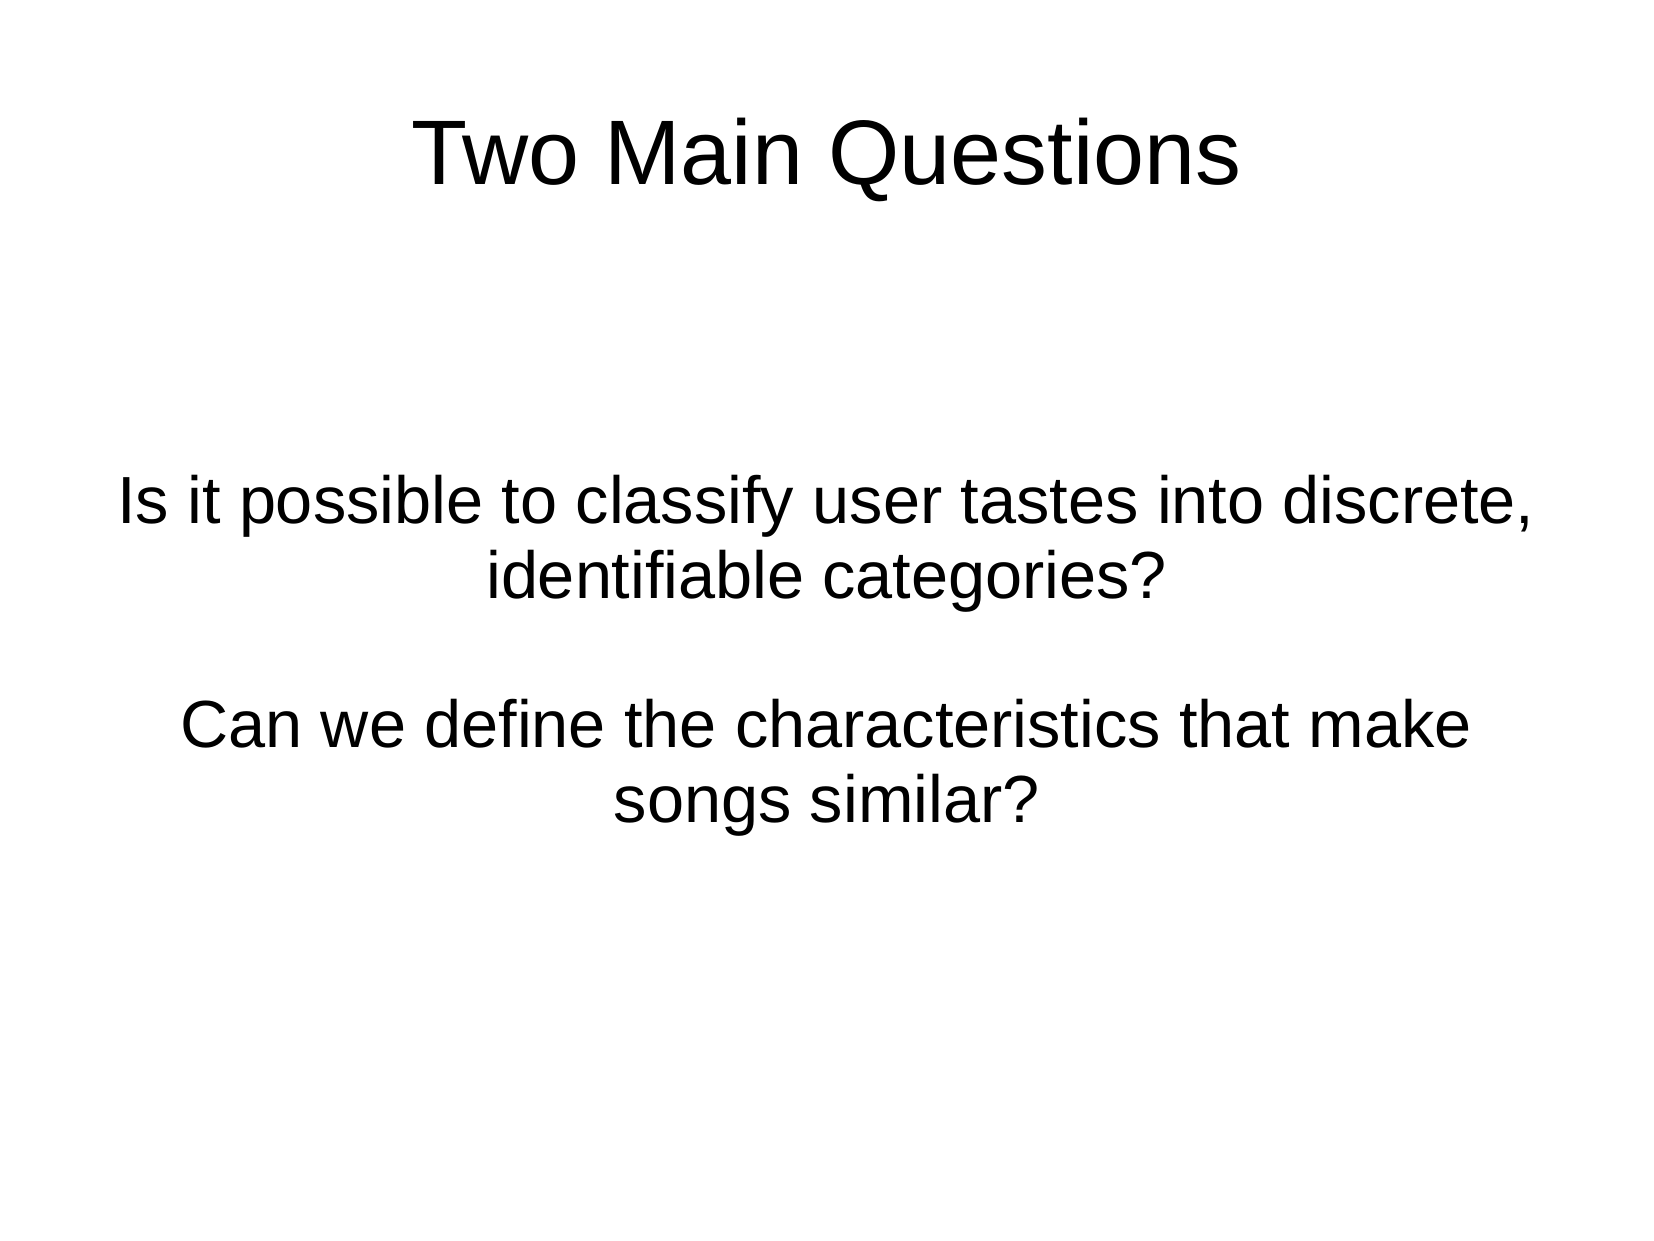

# Two Main Questions
Is it possible to classify user tastes into discrete, identifiable categories?
Can we define the characteristics that make songs similar?